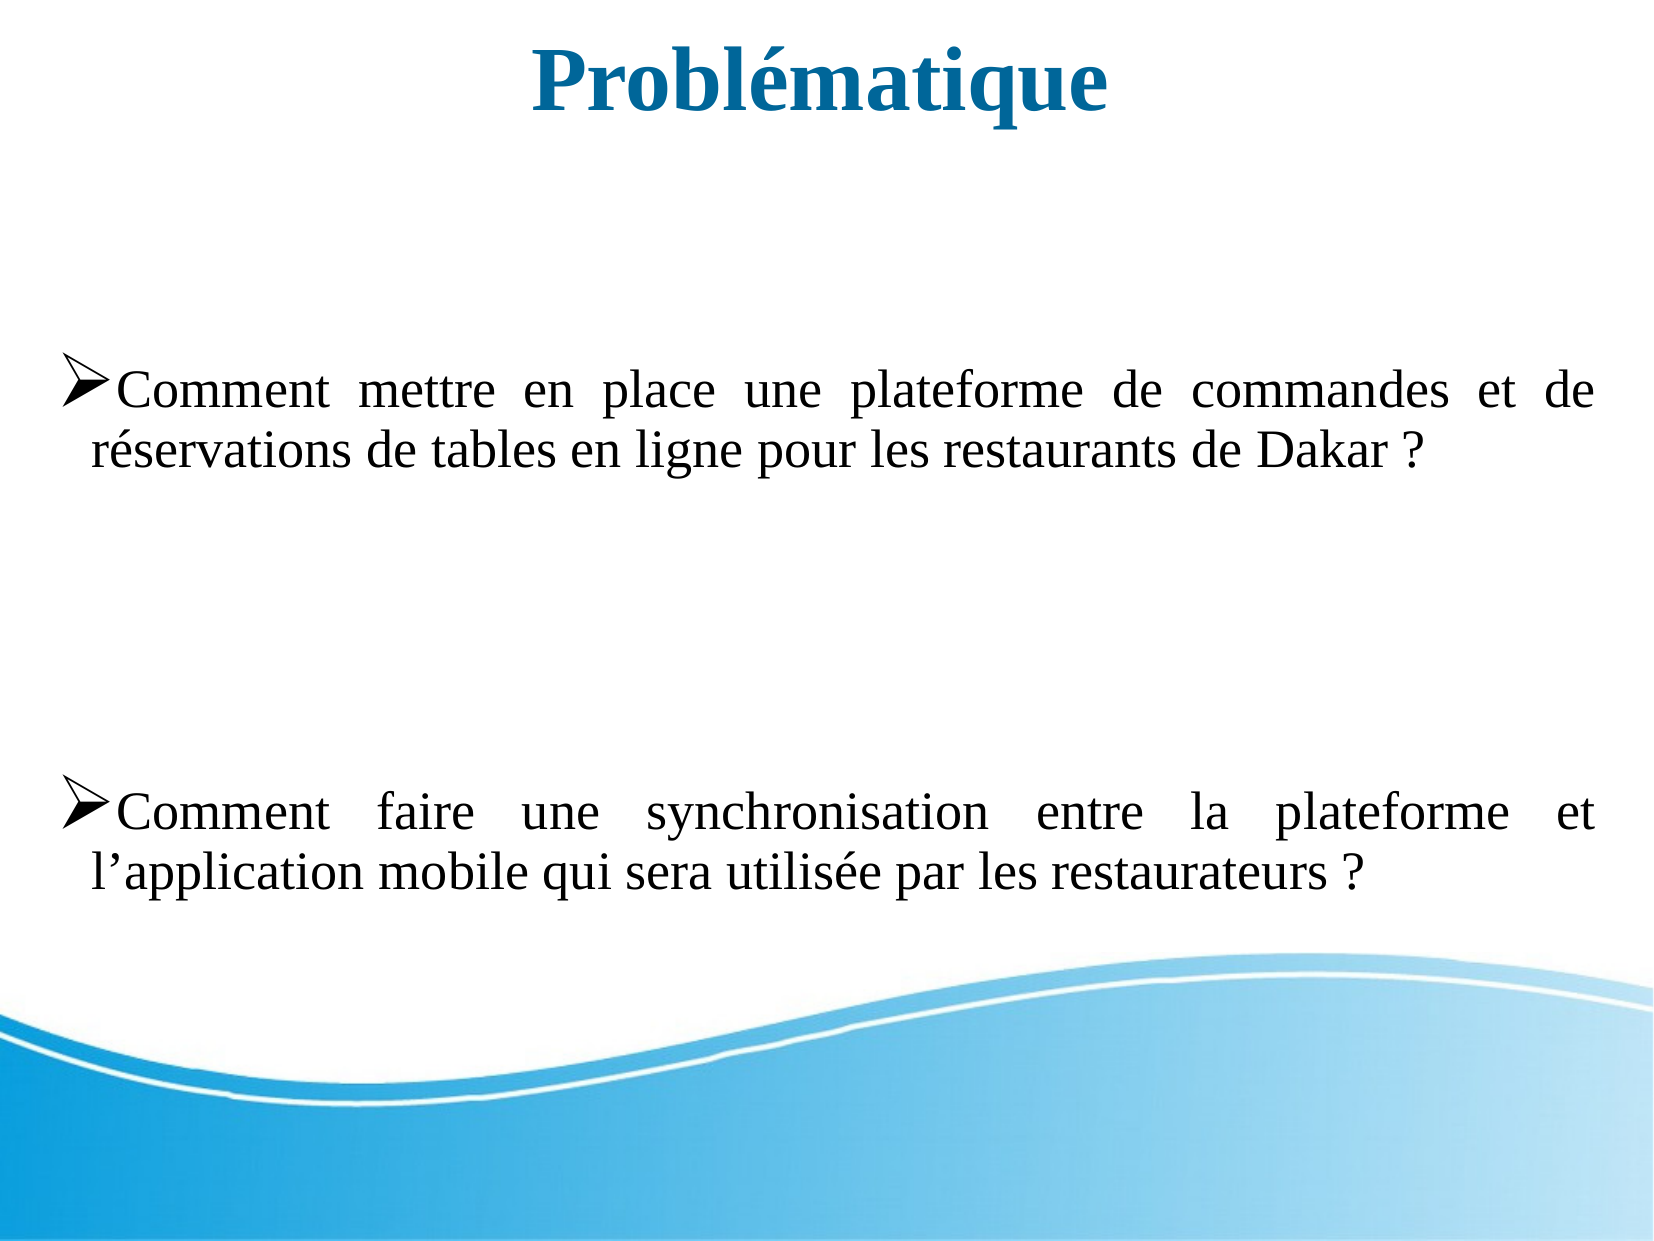

# Problématique
Comment mettre en place une plateforme de commandes et de réservations de tables en ligne pour les restaurants de Dakar ?
Comment faire une synchronisation entre la plateforme et l’application mobile qui sera utilisée par les restaurateurs ?